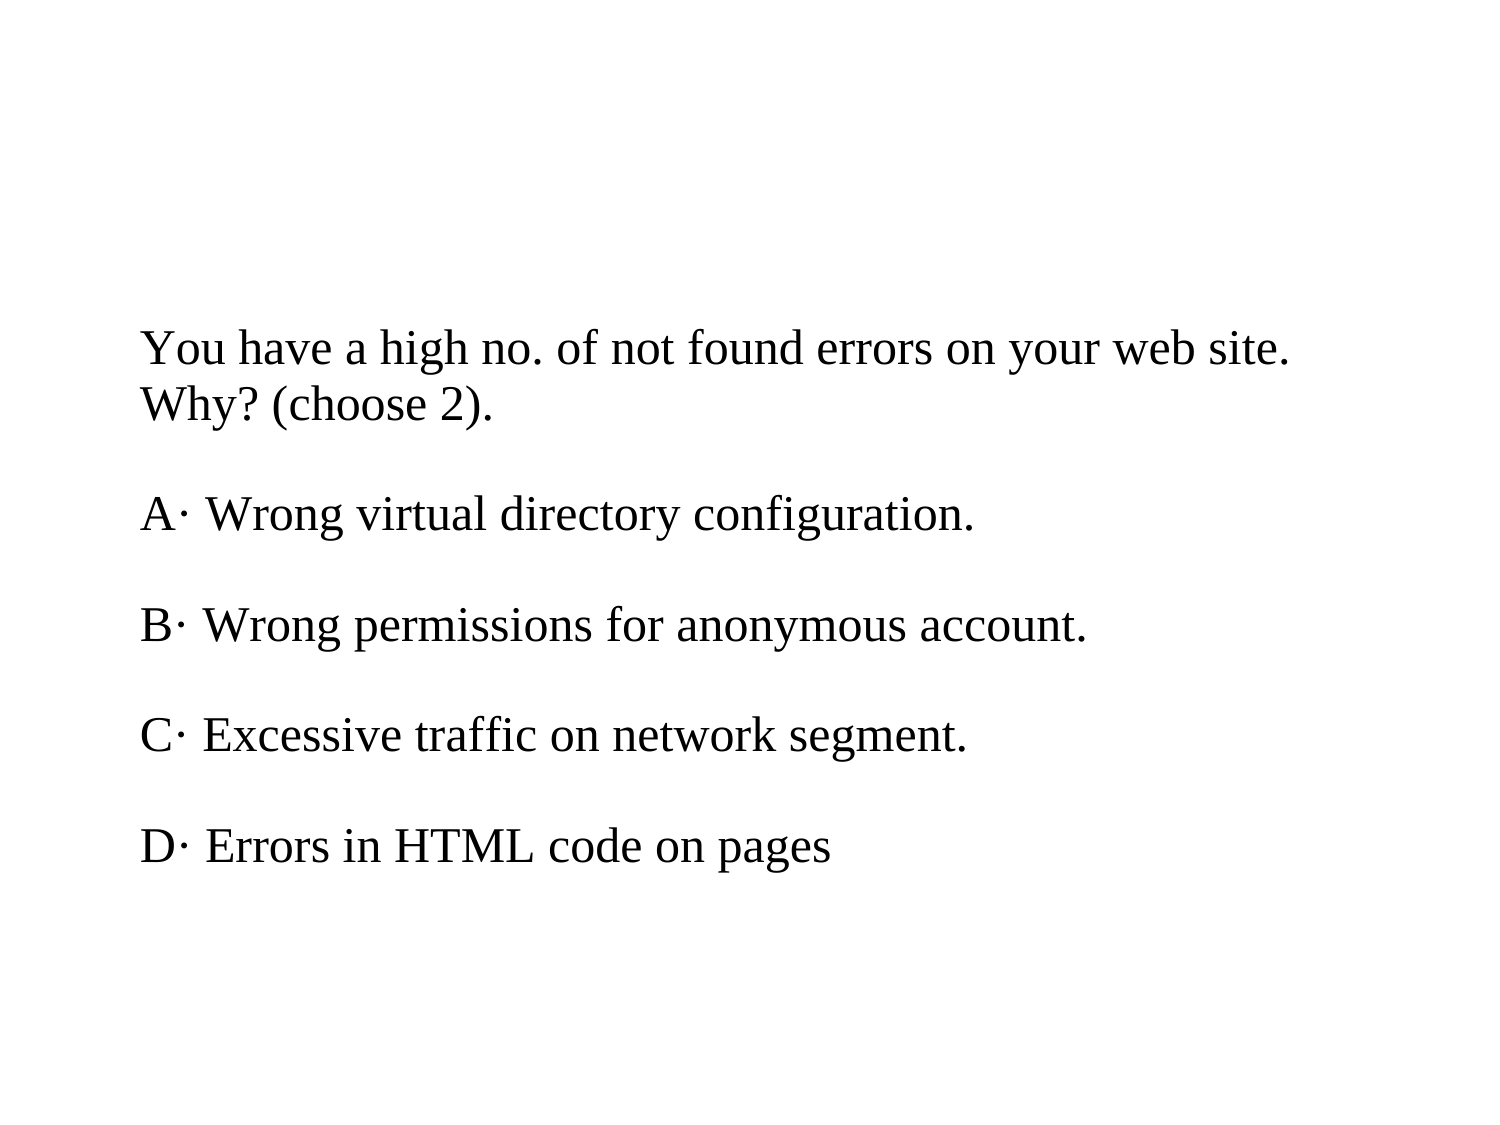

You have a high no. of not found errors on your web site. Why? (choose 2).
A· Wrong virtual directory configuration.
B· Wrong permissions for anonymous account.
C· Excessive traffic on network segment.
D· Errors in HTML code on pages